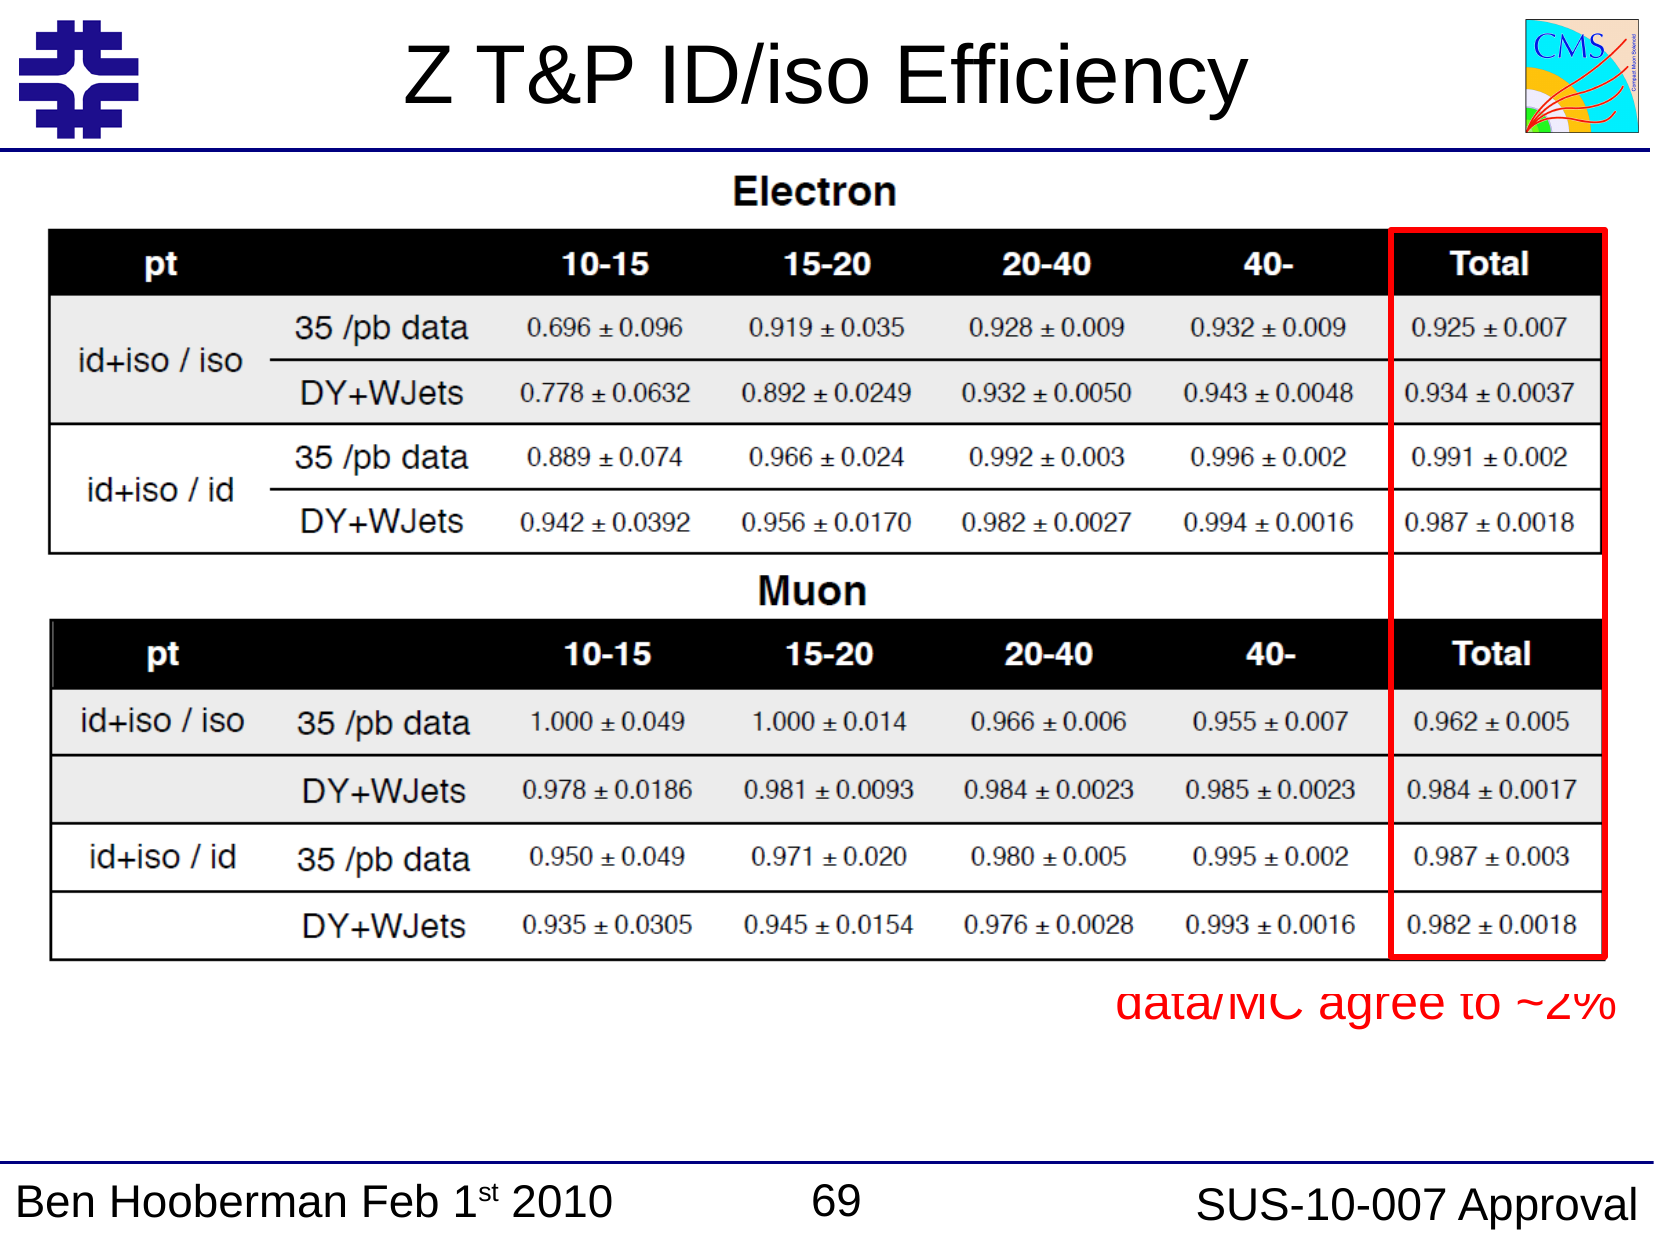

# Z T&P ID/iso Efficiency
data/MC agree to ~2%
69